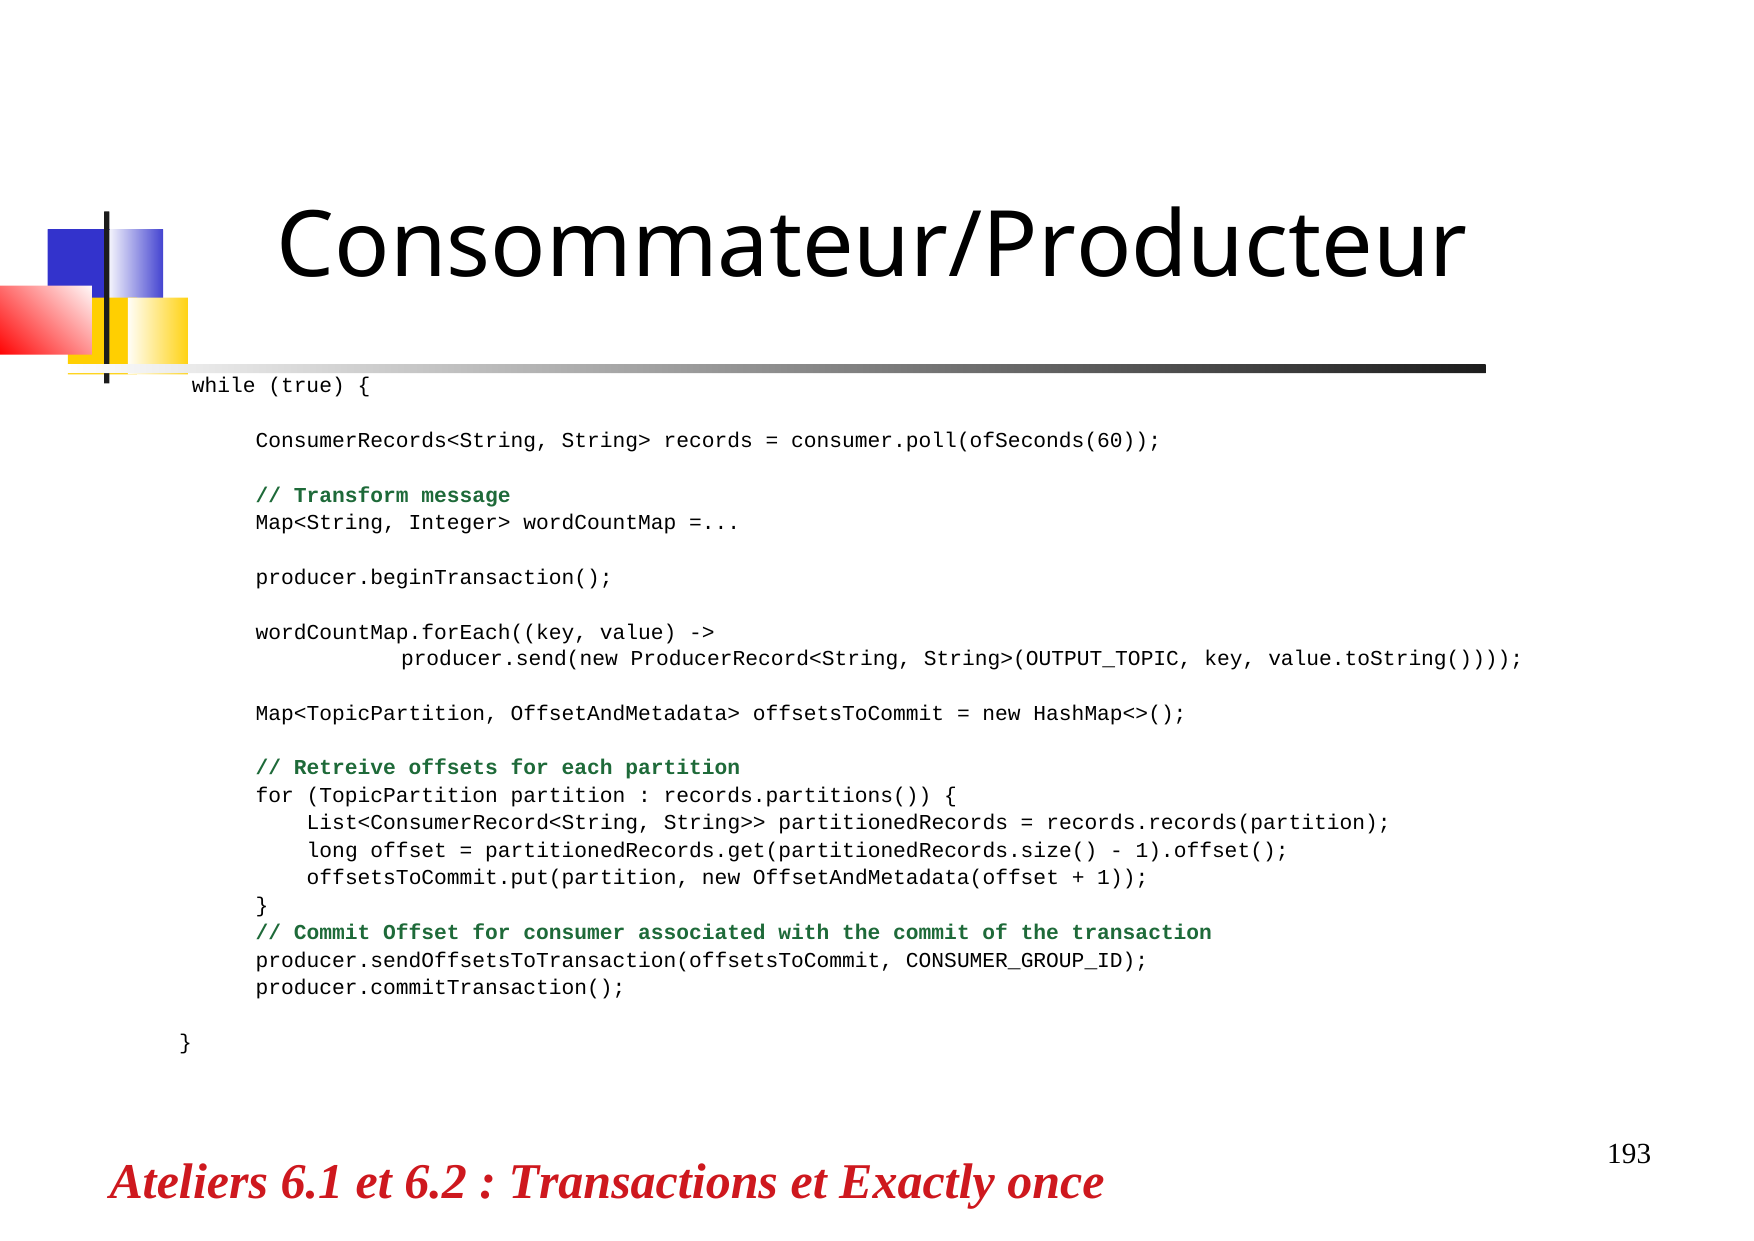

# Consommateur/Producteur
 while (true) {
 ConsumerRecords<String, String> records = consumer.poll(ofSeconds(60));
 // Transform message
 Map<String, Integer> wordCountMap =...
 producer.beginTransaction();
 wordCountMap.forEach((key, value) ->
 producer.send(new ProducerRecord<String, String>(OUTPUT_TOPIC, key, value.toString())));
 Map<TopicPartition, OffsetAndMetadata> offsetsToCommit = new HashMap<>();
 // Retreive offsets for each partition
 for (TopicPartition partition : records.partitions()) {
 List<ConsumerRecord<String, String>> partitionedRecords = records.records(partition);
 long offset = partitionedRecords.get(partitionedRecords.size() - 1).offset();
 offsetsToCommit.put(partition, new OffsetAndMetadata(offset + 1));
 }
 // Commit Offset for consumer associated with the commit of the transaction
 producer.sendOffsetsToTransaction(offsetsToCommit, CONSUMER_GROUP_ID);
 producer.commitTransaction();
}
Ateliers 6.1 et 6.2 : Transactions et Exactly once